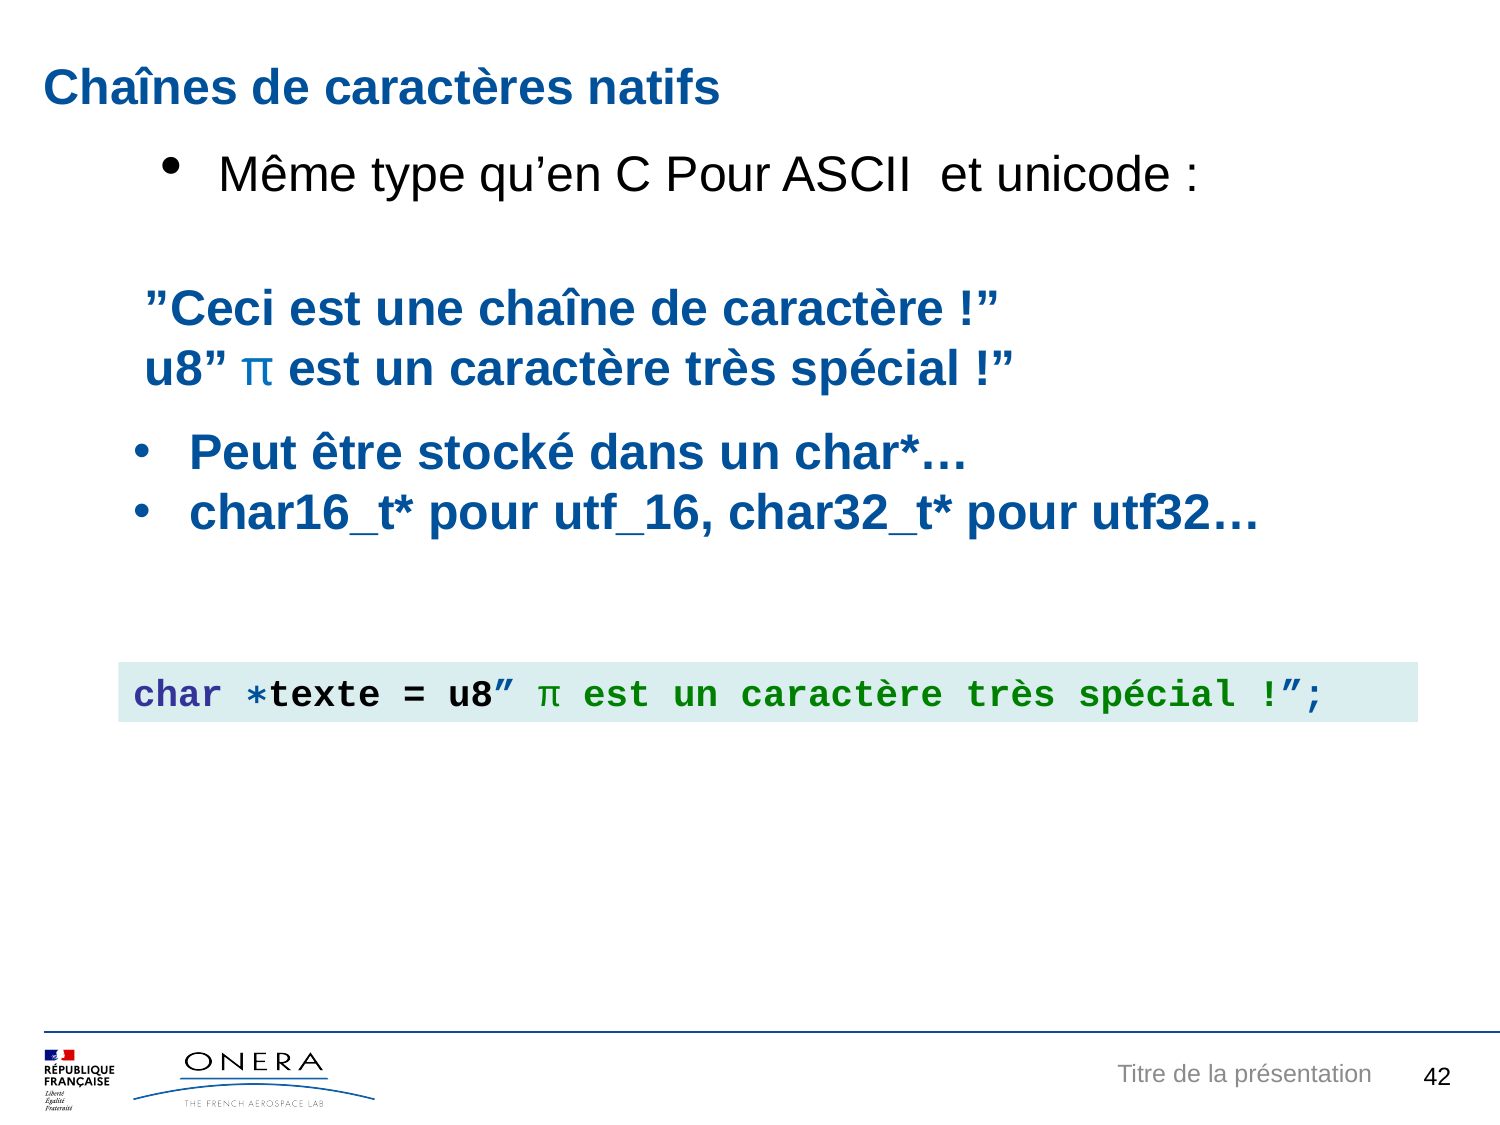

Chaînes de caractères natifs
Même type qu’en C Pour ASCII et unicode :
”Ceci est une chaîne de caractère !”
u8” π est un caractère très spécial !”
Peut être stocké dans un char*…
char16_t* pour utf_16, char32_t* pour utf32…
char ∗texte = u8” π est un caractère très spécial !”;
Titre de la présentation